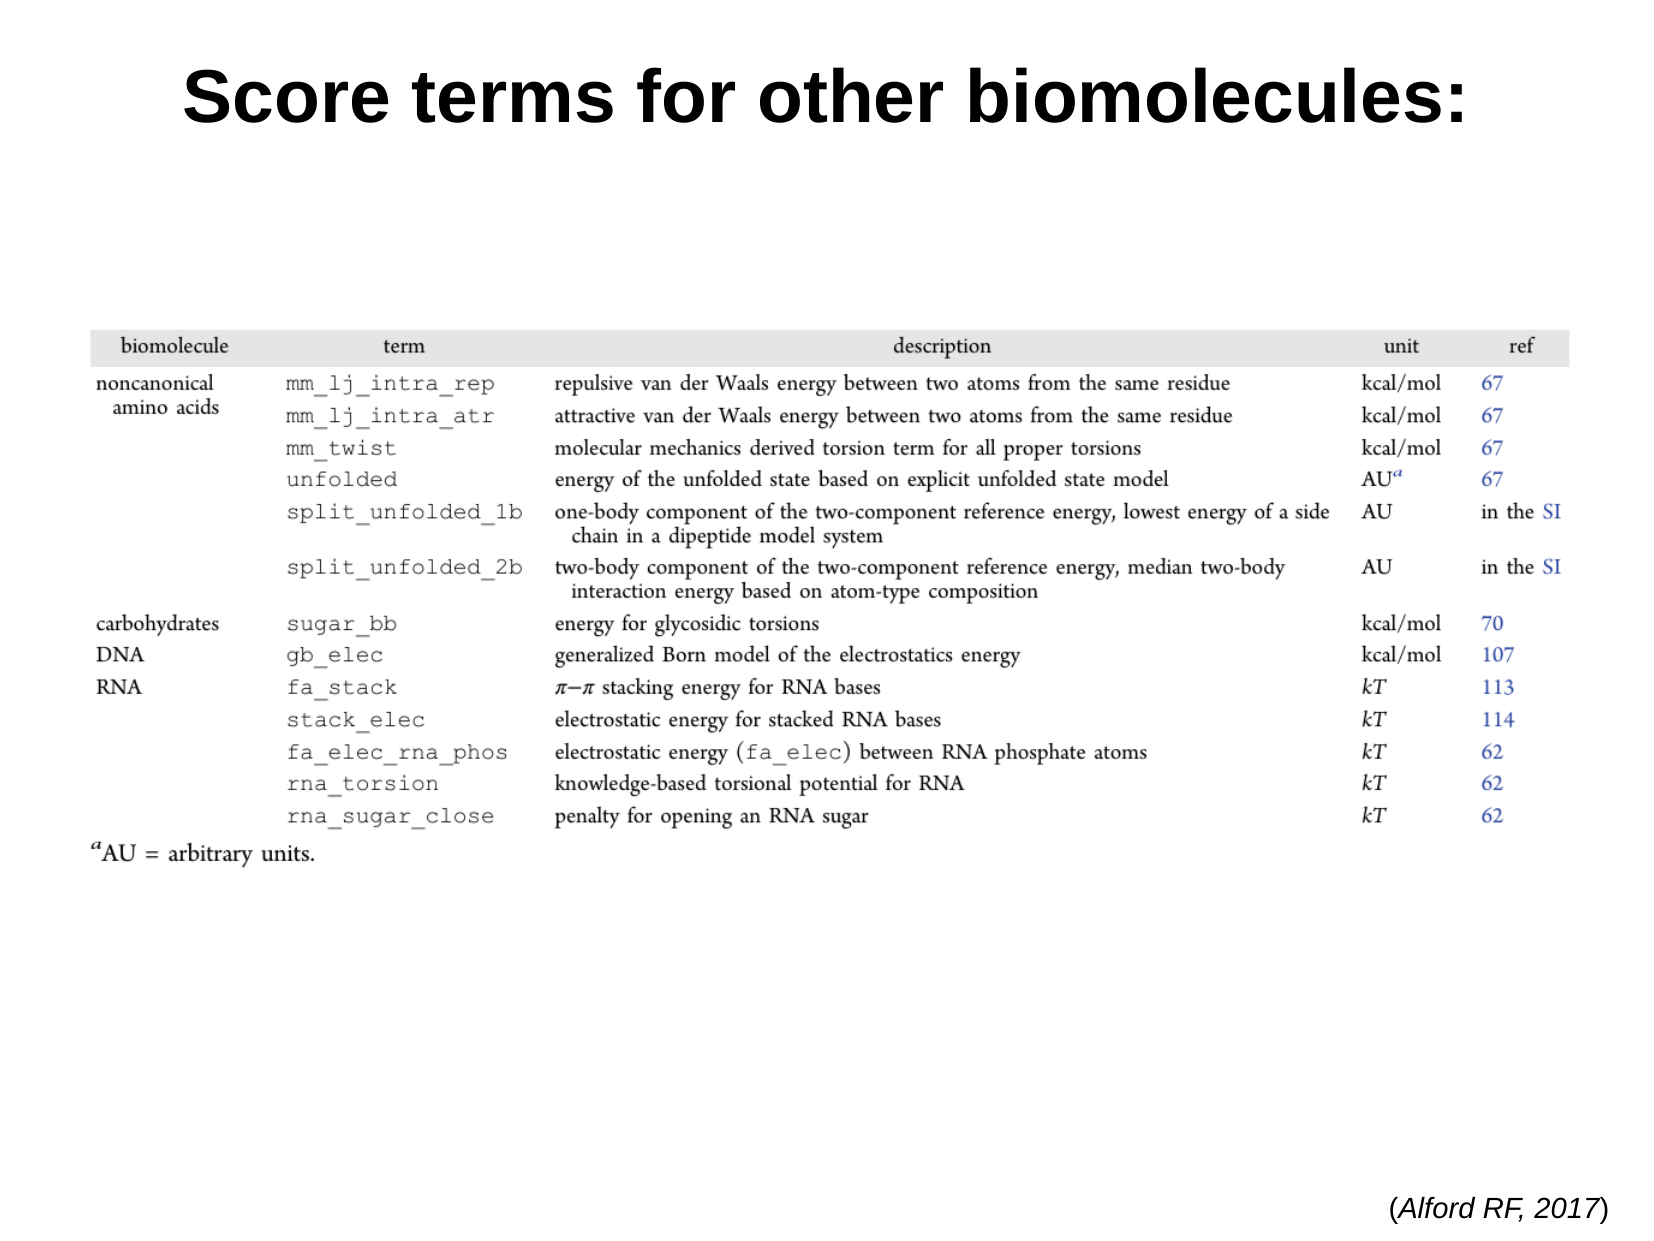

Score terms for other biomolecules:
(Alford RF, 2017)